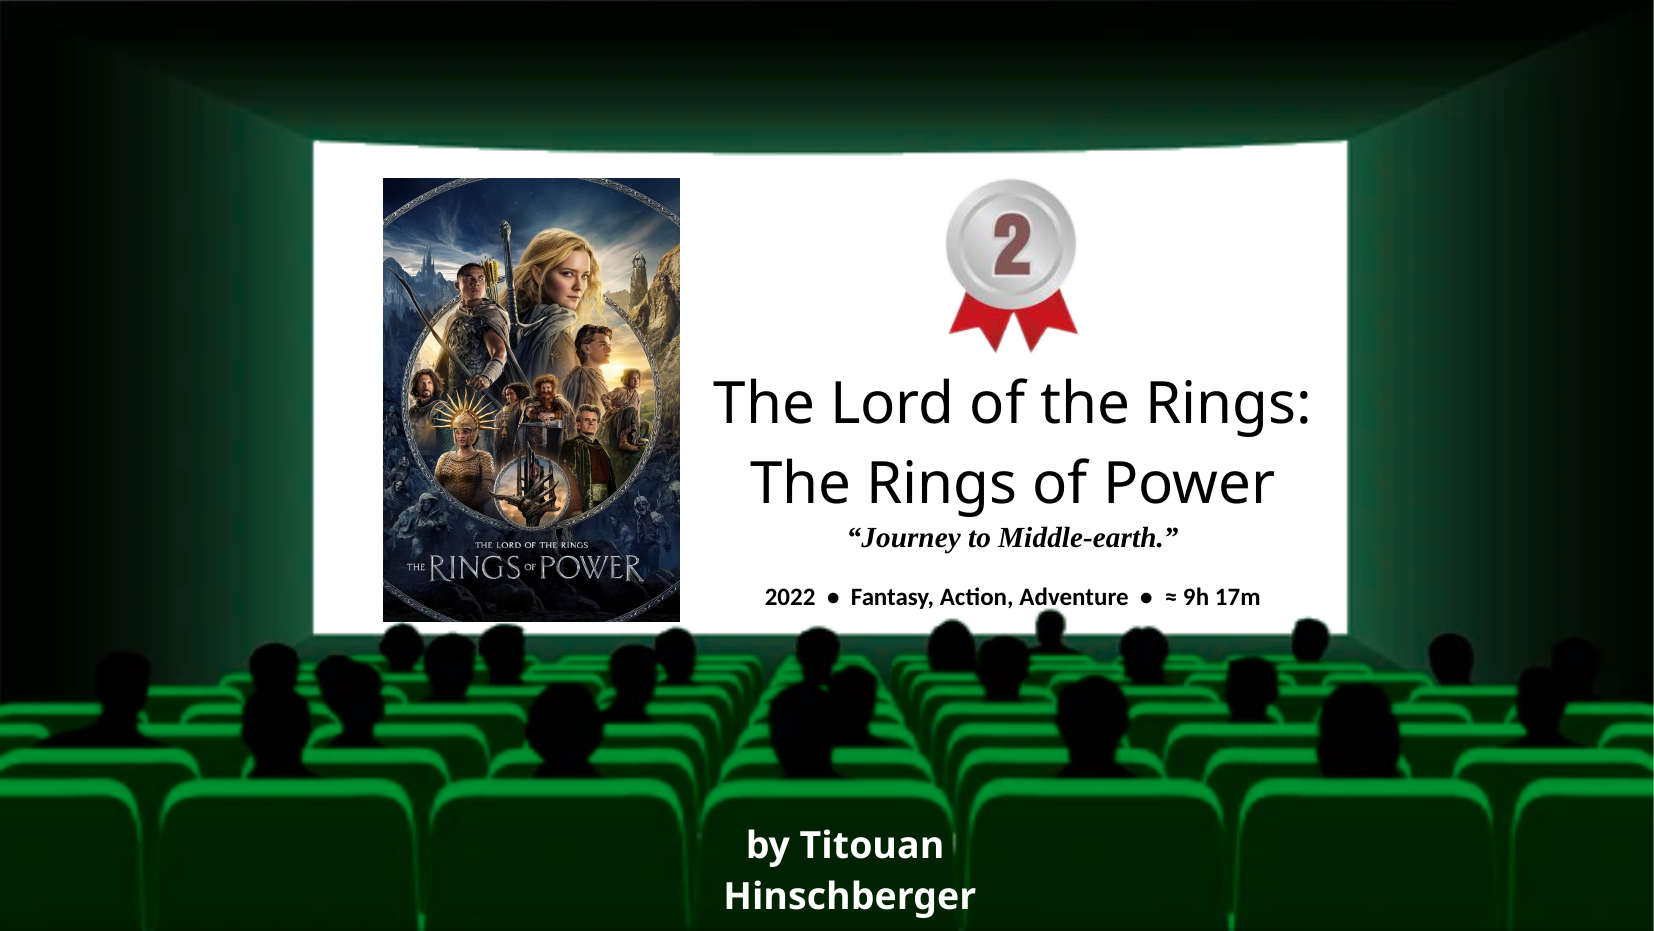

The Lord of the Rings:The Rings of Power
“Journey to Middle-earth.”
2022 • Fantasy, Action, Adventure • ≈ 9h 17m